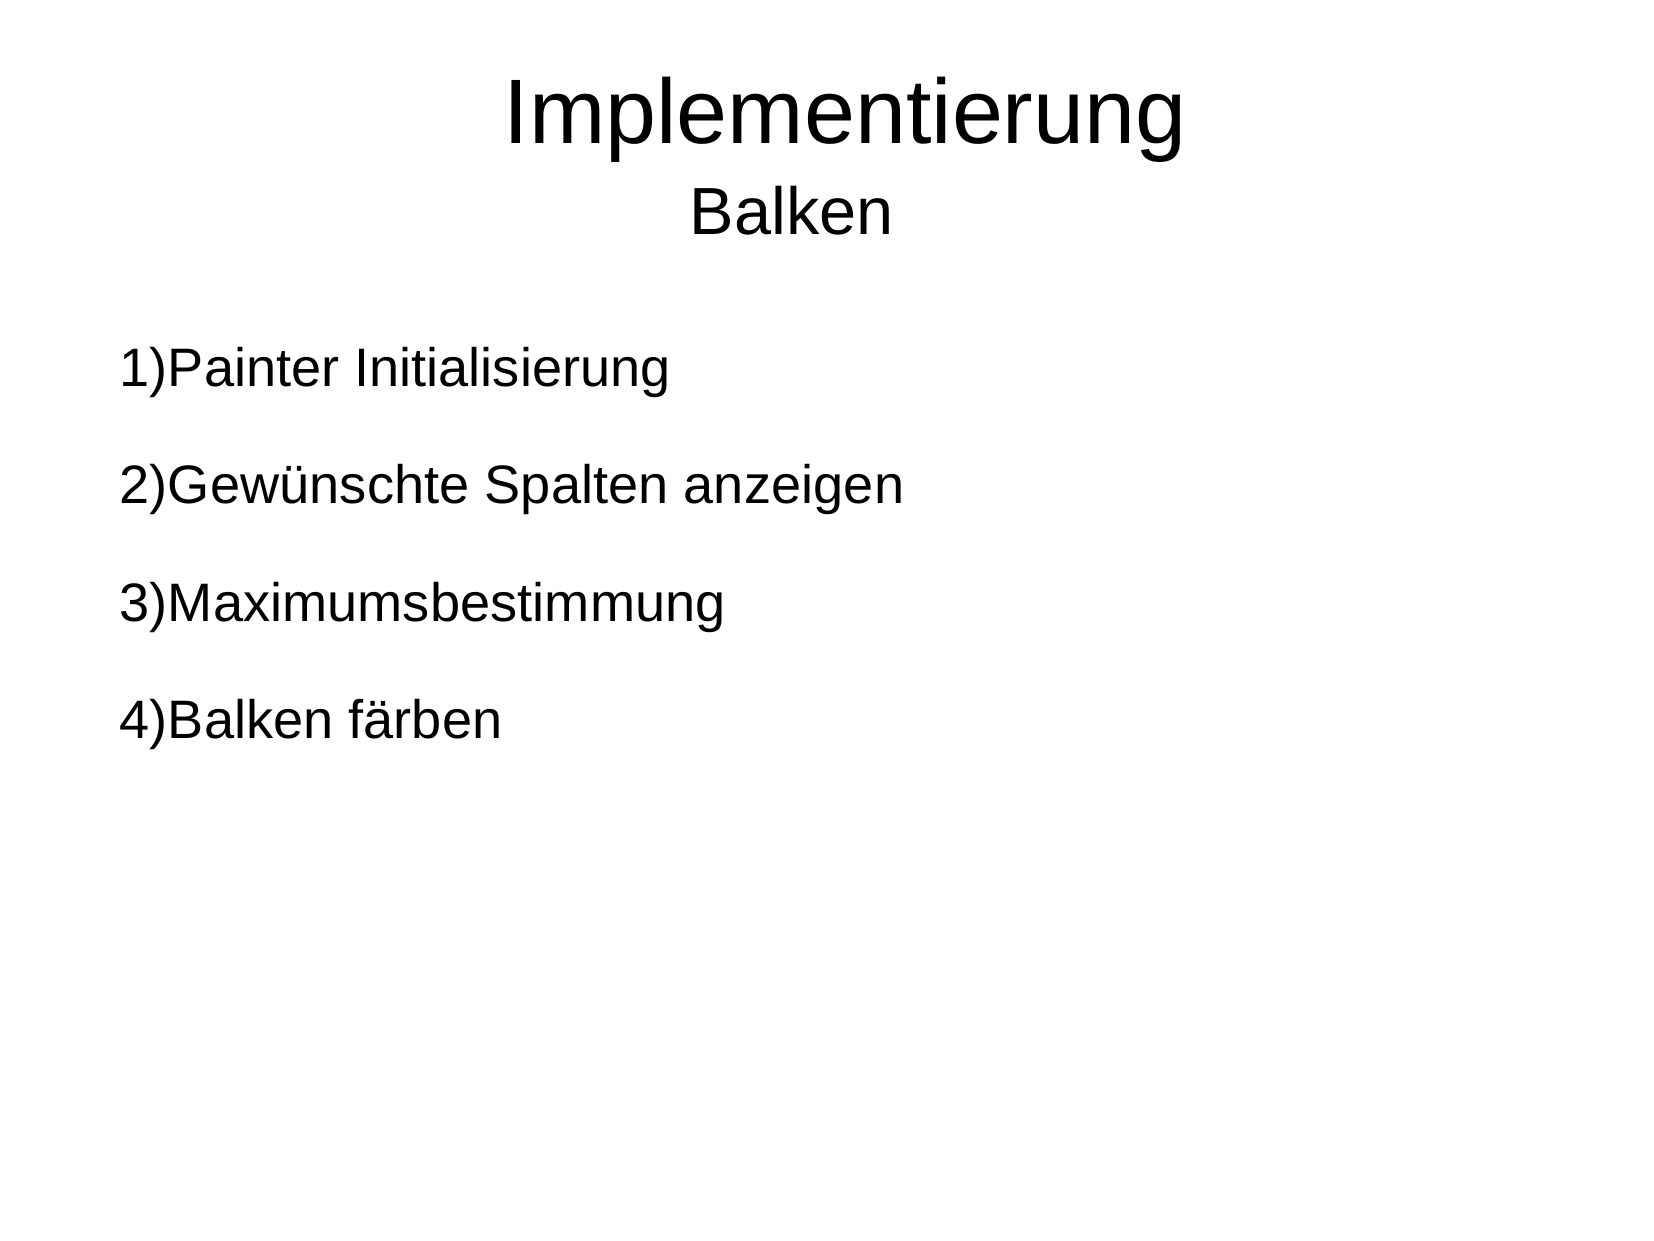

# Implementierung
Balken
Painter Initialisierung
Gewünschte Spalten anzeigen
Maximumsbestimmung
Balken färben